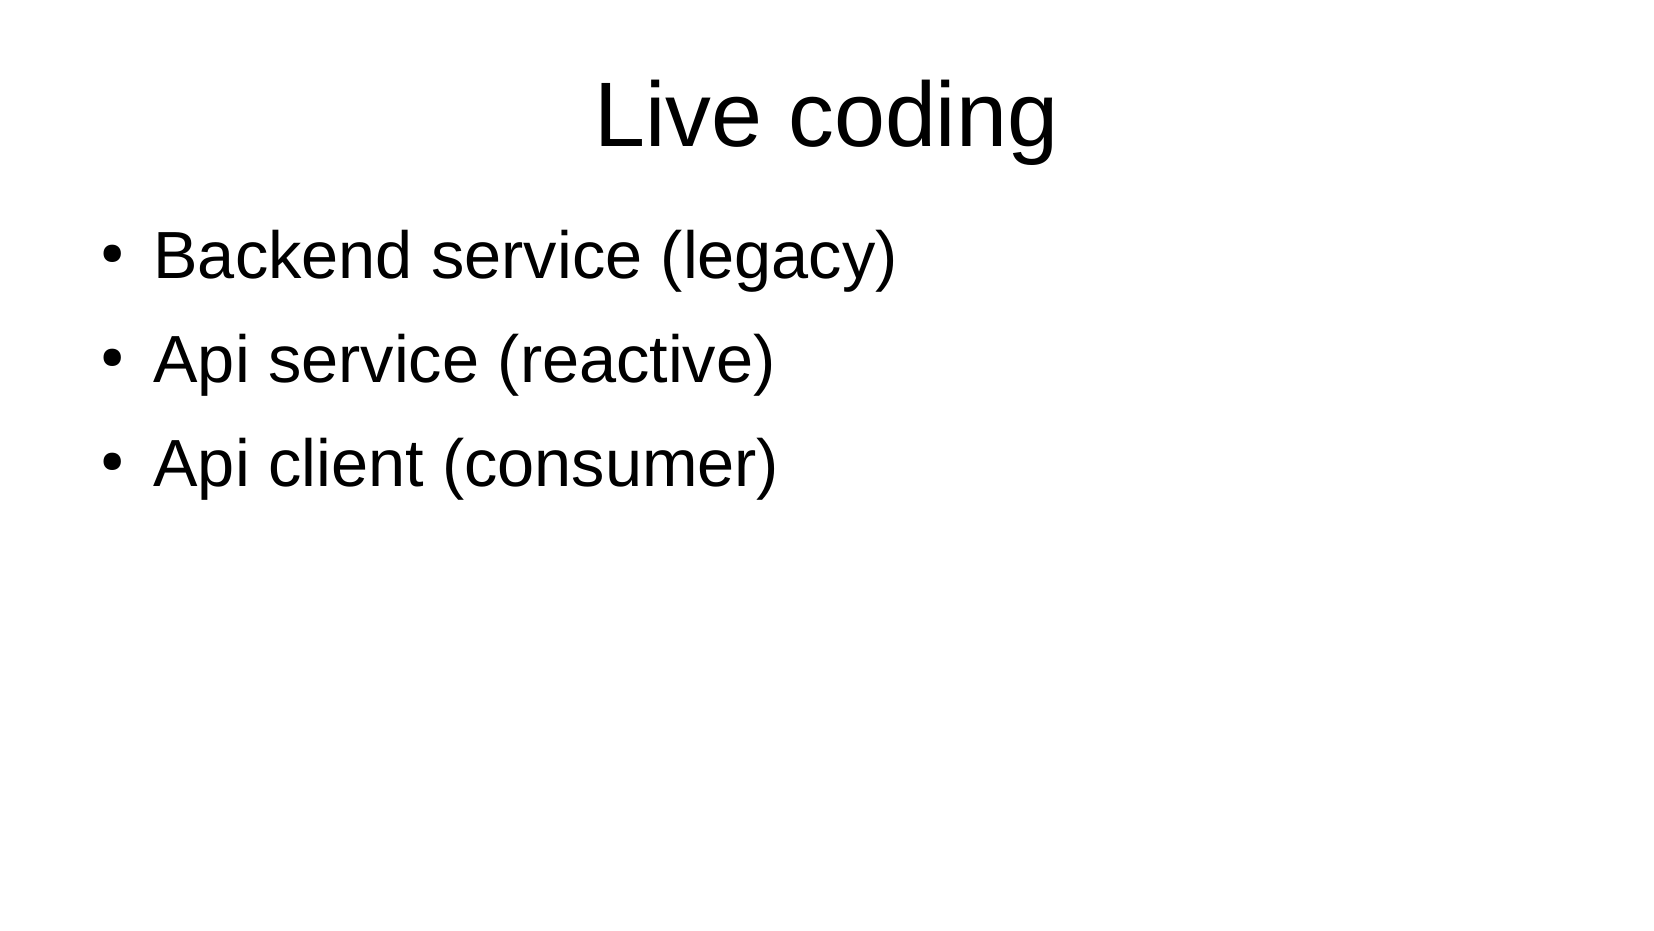

# Live coding
Backend service (legacy)
Api service (reactive)
Api client (consumer)